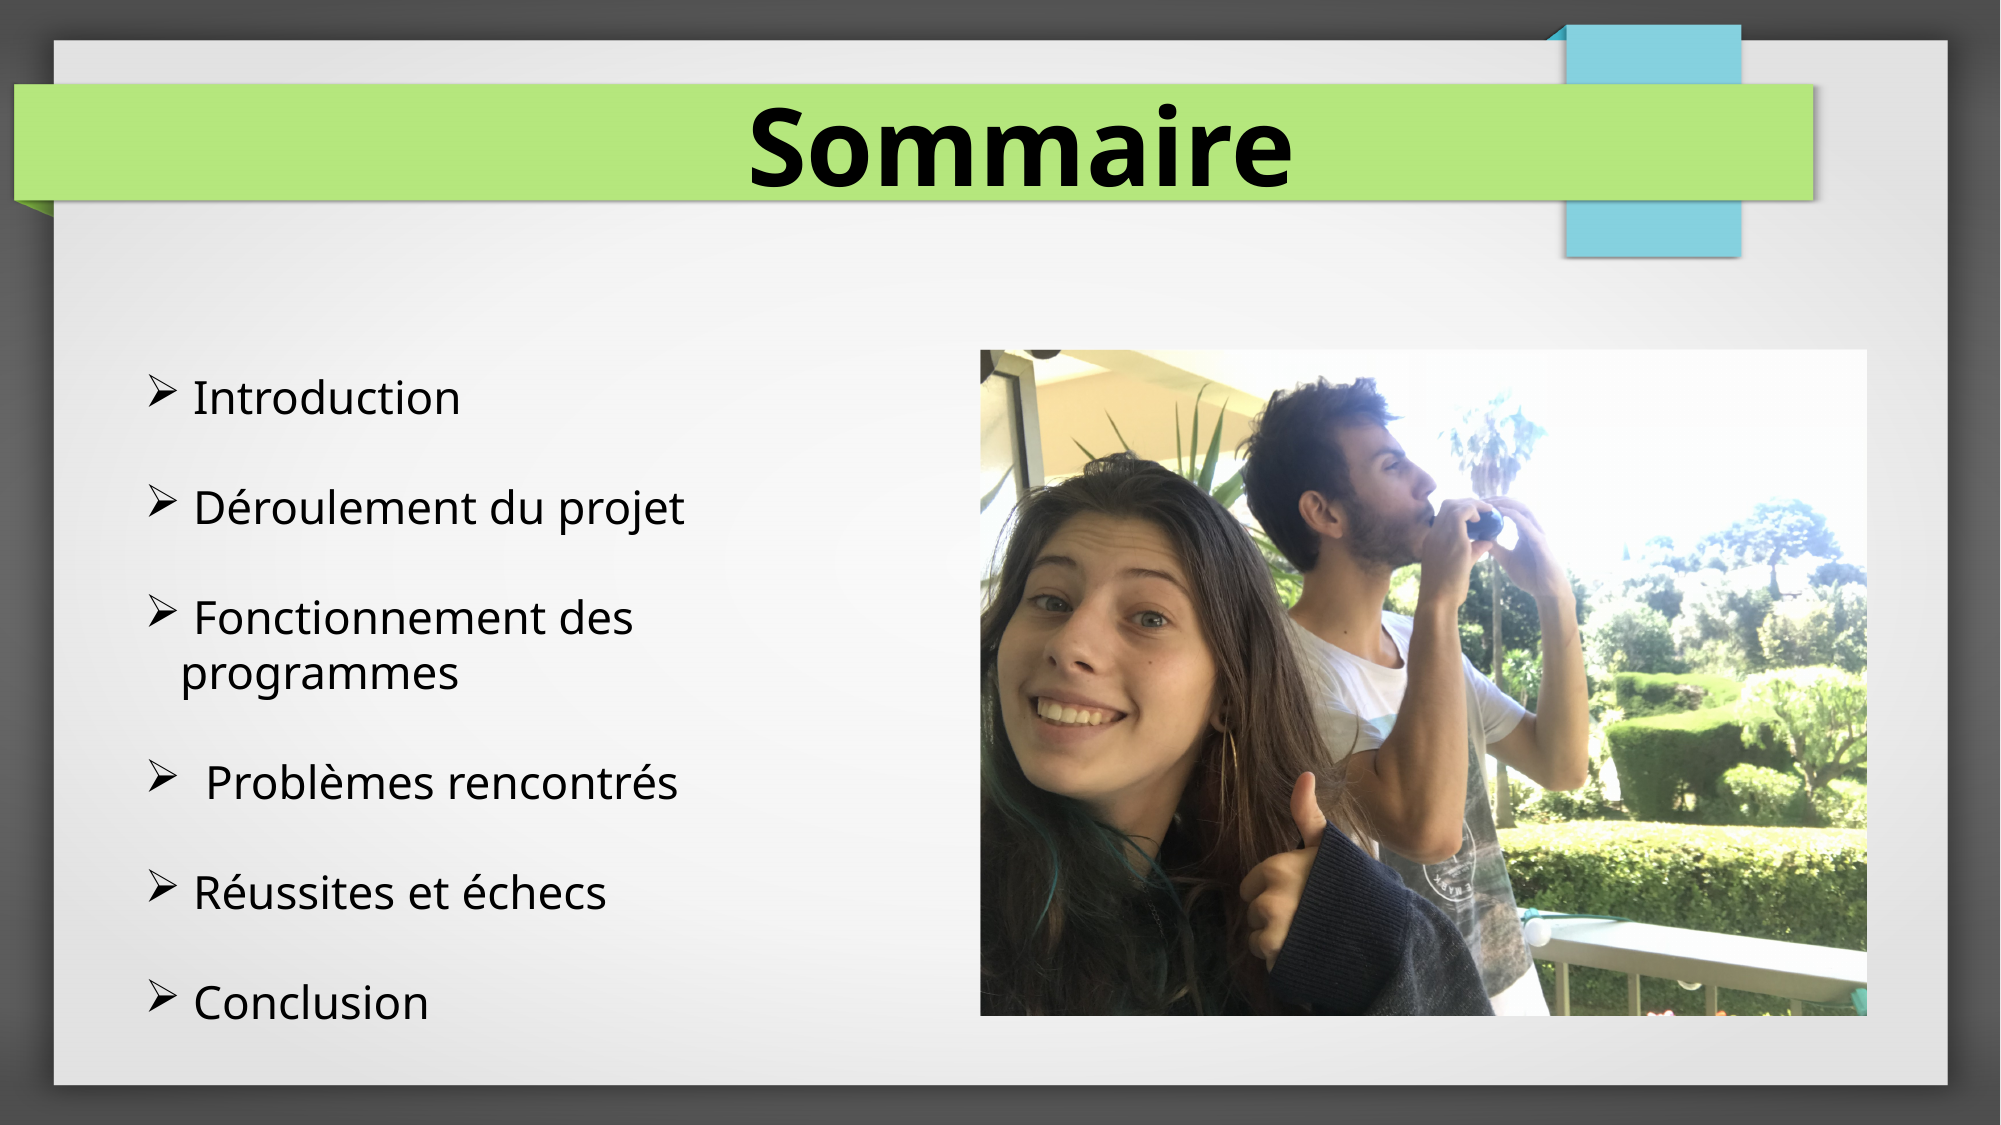

Sommaire
 Introduction
 Déroulement du projet
 Fonctionnement des programmes
 Problèmes rencontrés
 Réussites et échecs
 Conclusion